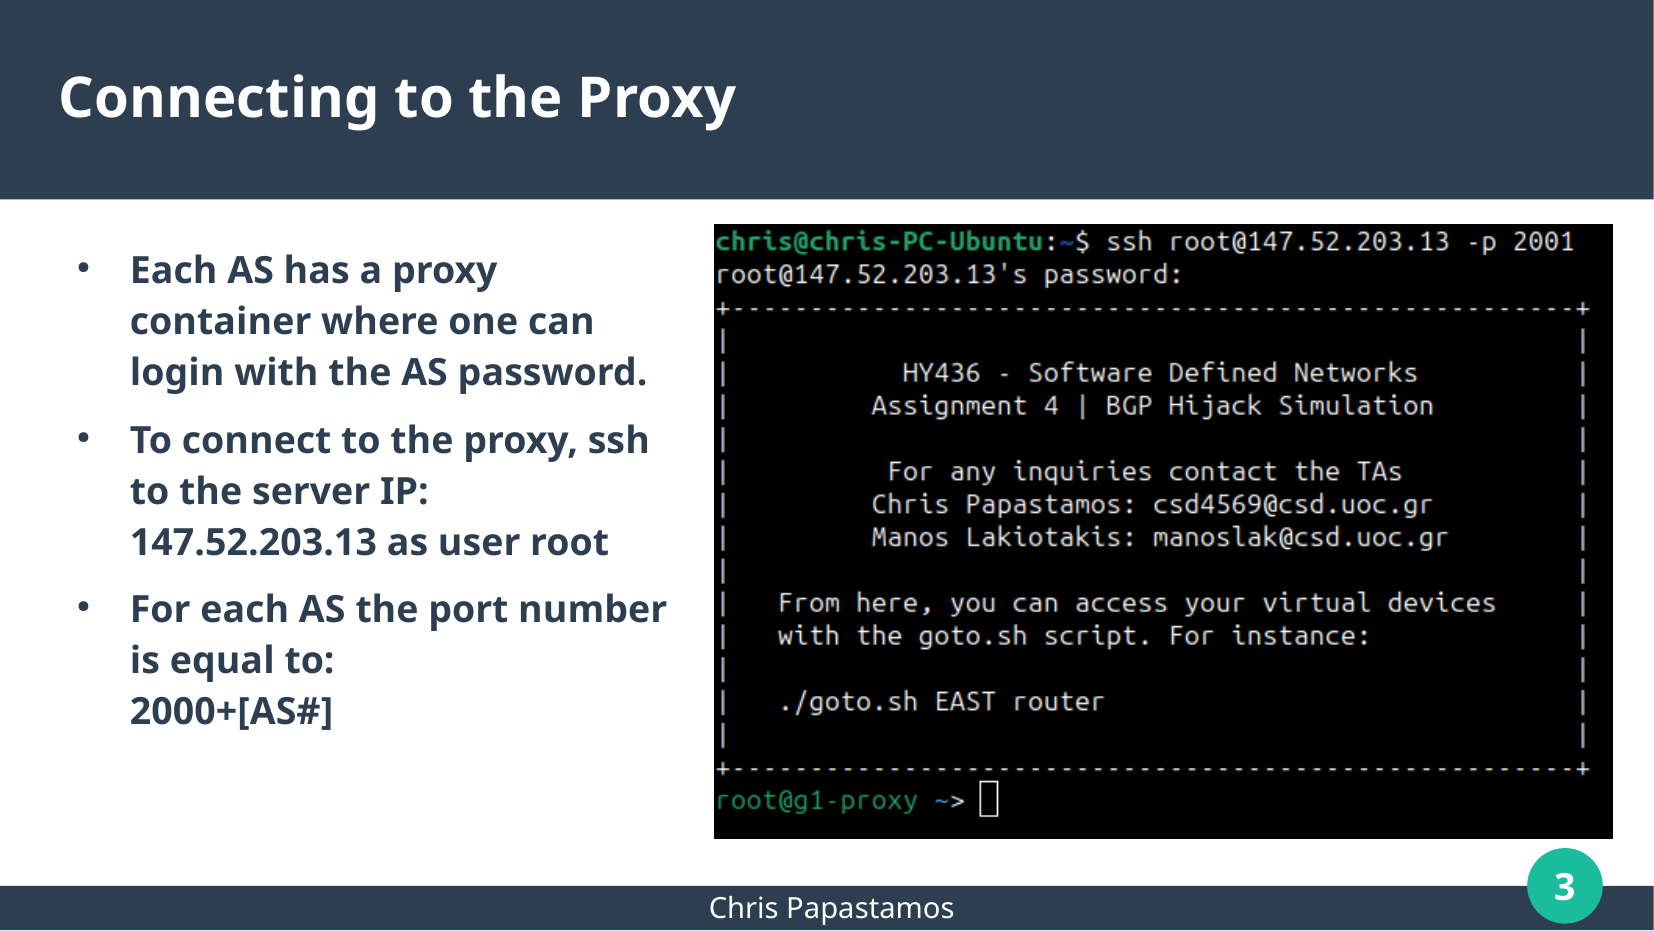

# Connecting to the Proxy
Each AS has a proxy container where one can login with the AS password.
To connect to the proxy, ssh to the server IP: 147.52.203.13 as user root
For each AS the port number is equal to:
2000+[AS#]
Chris Papastamos